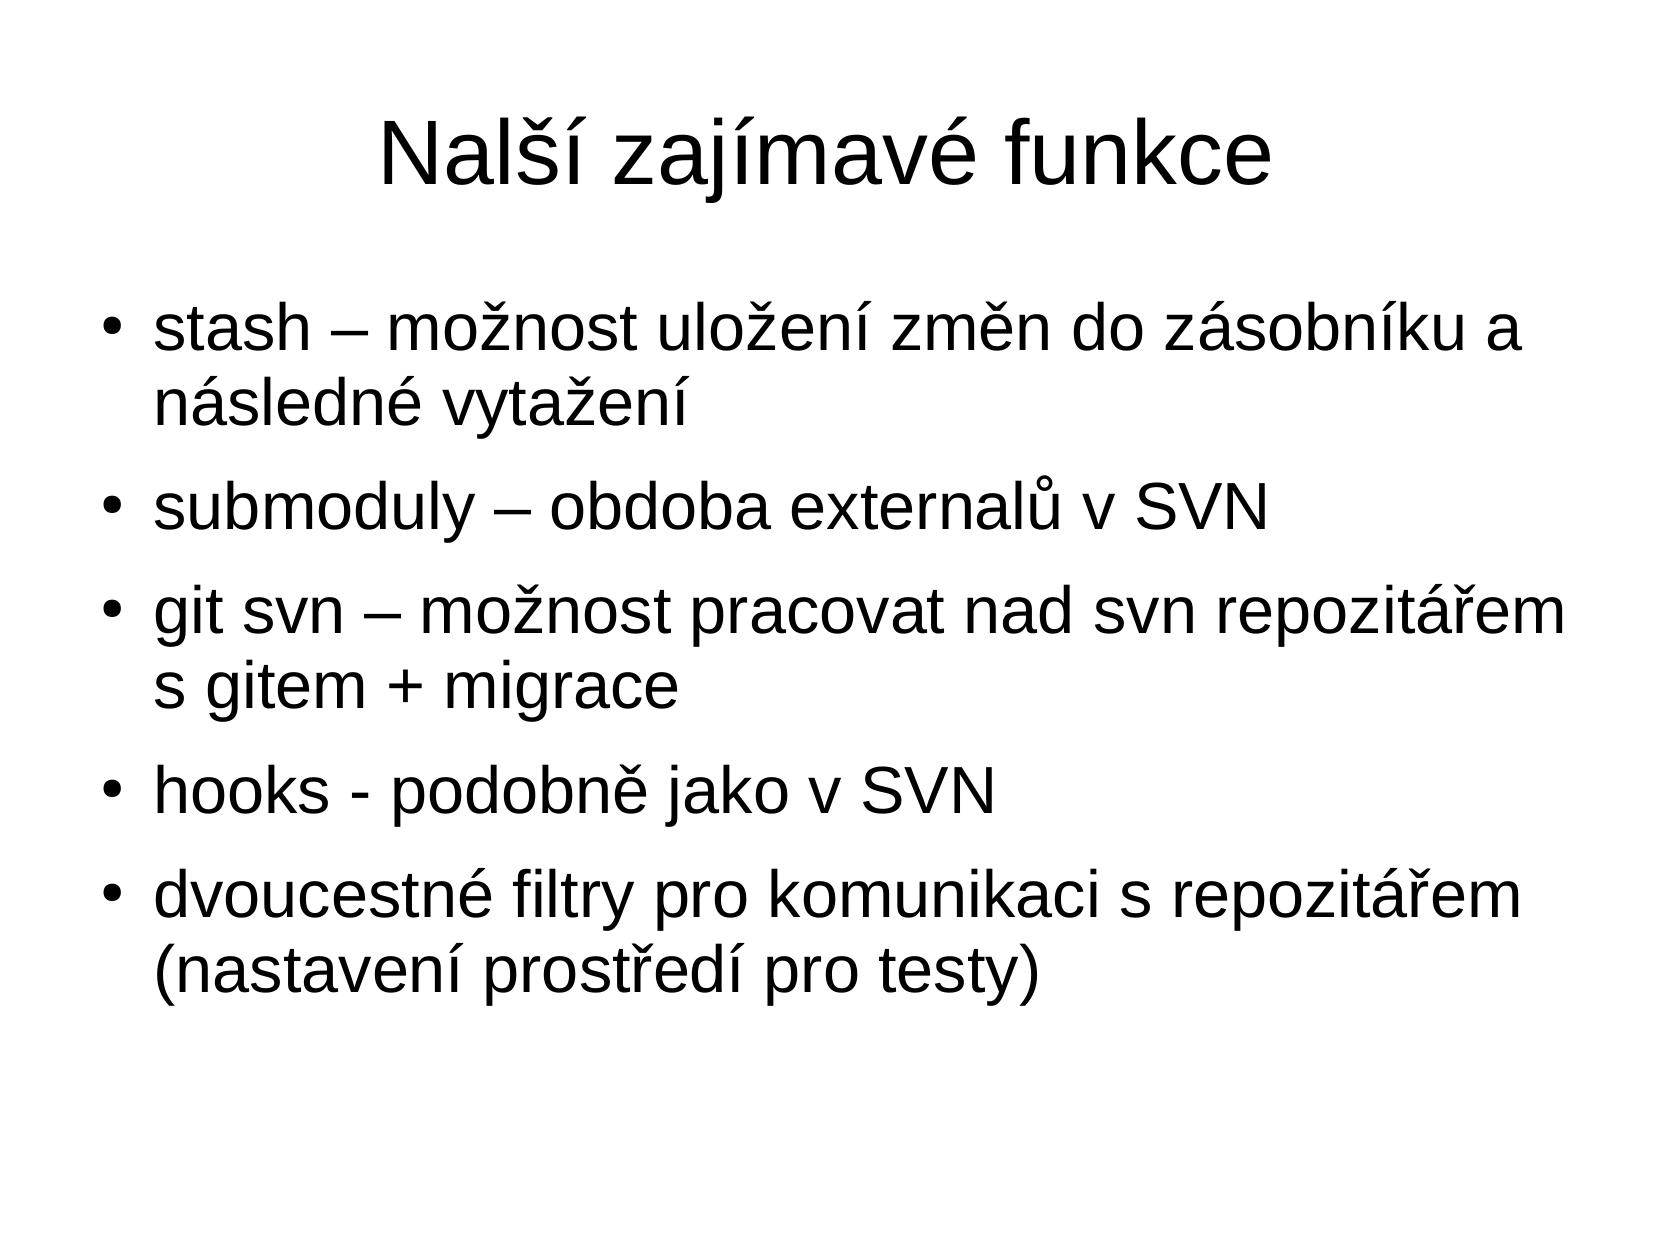

# Nalší zajímavé funkce
stash – možnost uložení změn do zásobníku a následné vytažení
submoduly – obdoba externalů v SVN
git svn – možnost pracovat nad svn repozitářem s gitem + migrace
hooks - podobně jako v SVN
dvoucestné filtry pro komunikaci s repozitářem (nastavení prostředí pro testy)